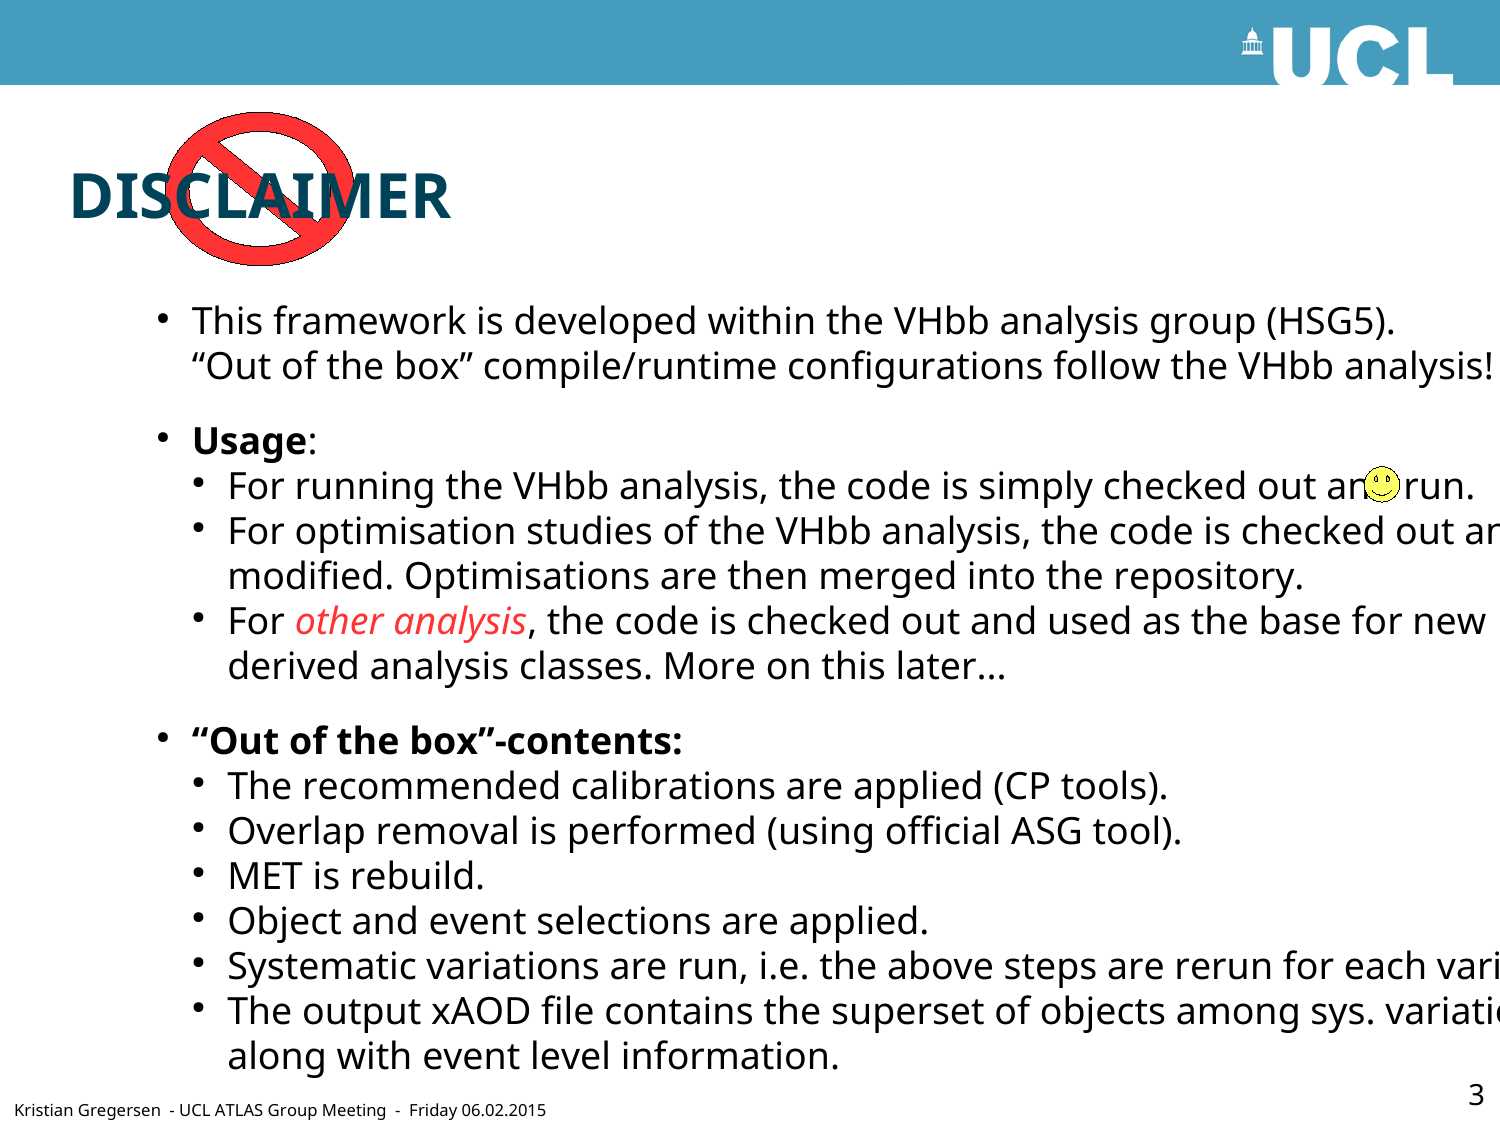

# DISCLAIMER
This framework is developed within the VHbb analysis group (HSG5).
“Out of the box” compile/runtime configurations follow the VHbb analysis!
Usage:
For running the VHbb analysis, the code is simply checked out and run.
For optimisation studies of the VHbb analysis, the code is checked out and
modified. Optimisations are then merged into the repository.
For other analysis, the code is checked out and used as the base for new
derived analysis classes. More on this later...
“Out of the box”-contents:
The recommended calibrations are applied (CP tools).
Overlap removal is performed (using official ASG tool).
MET is rebuild.
Object and event selections are applied.
Systematic variations are run, i.e. the above steps are rerun for each variation.
The output xAOD file contains the superset of objects among sys. variations,
along with event level information.
3